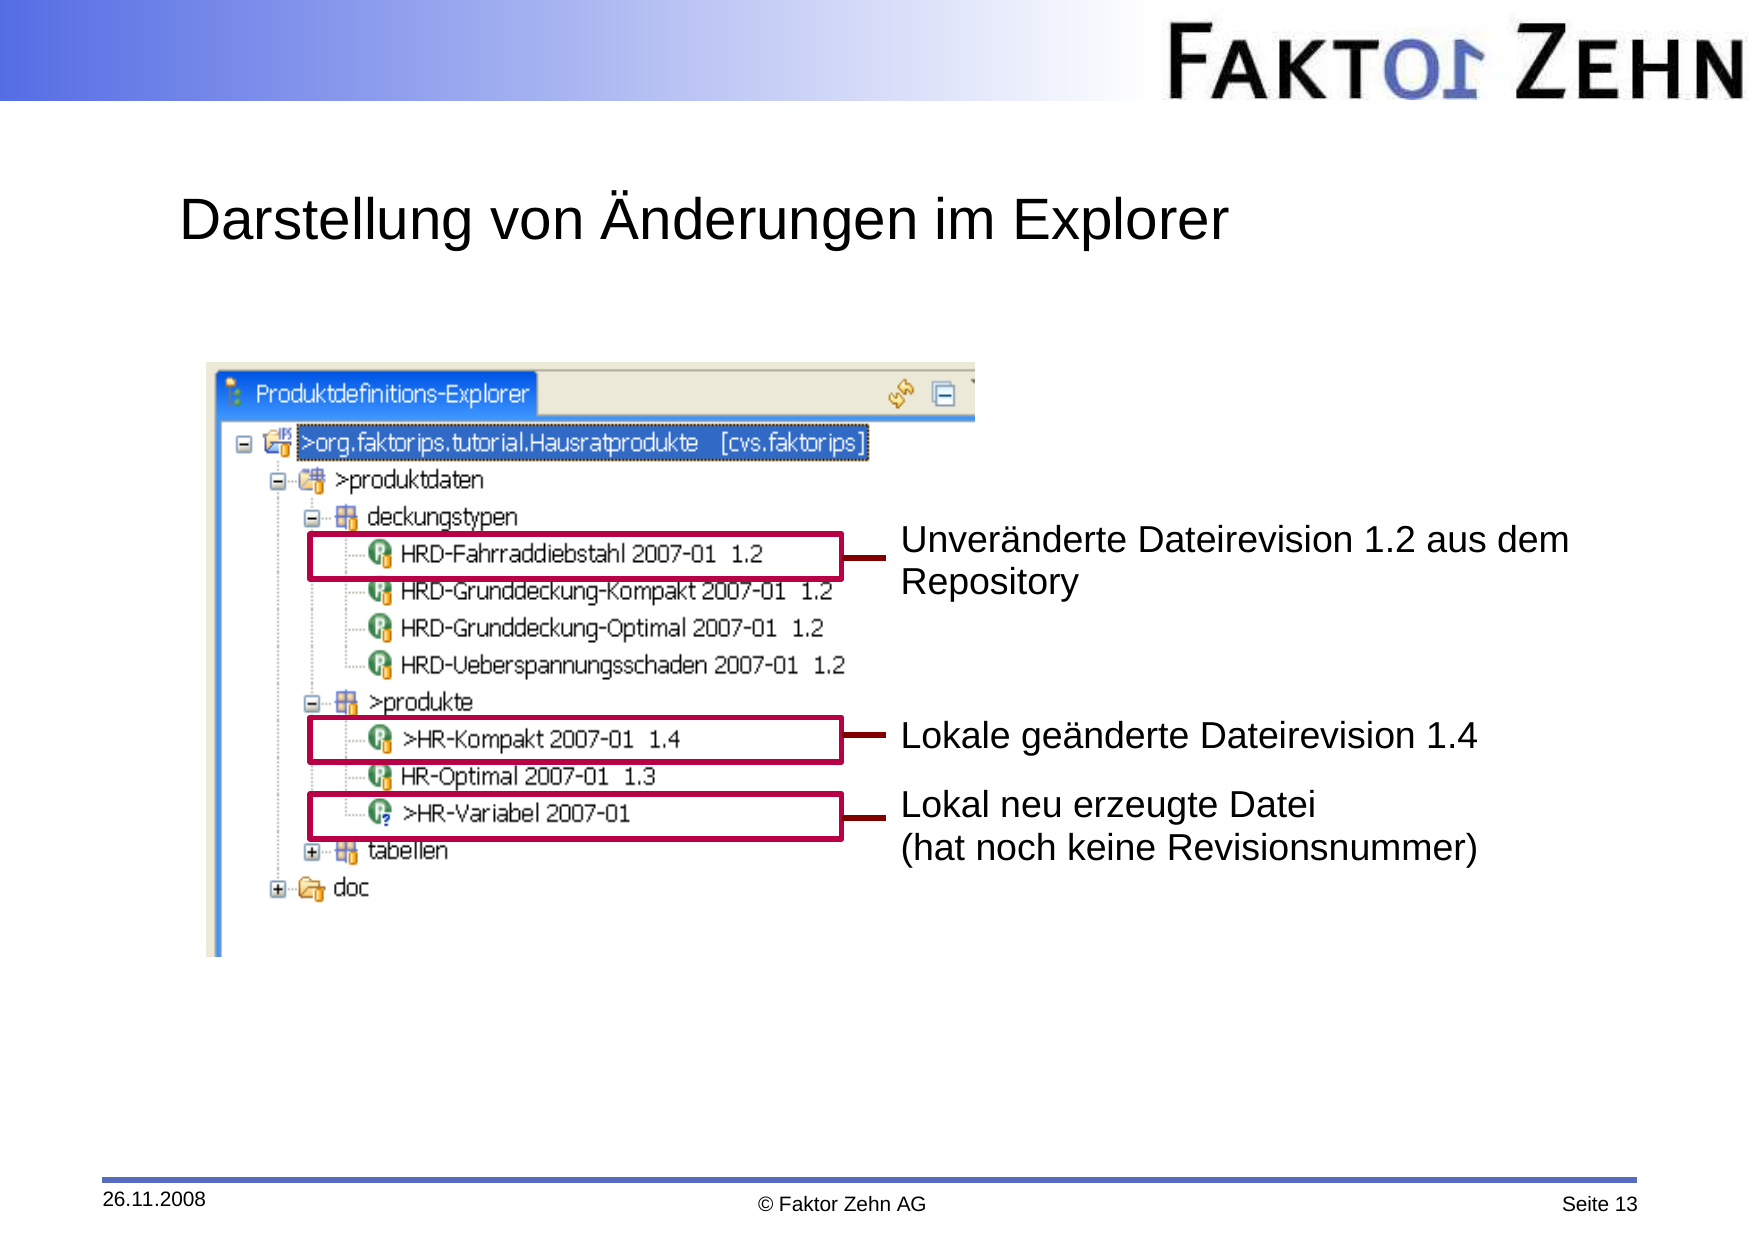

# Darstellung von Änderungen im Explorer
Unveränderte Dateirevision 1.2 aus dem
Repository
Lokale geänderte Dateirevision 1.4
Lokal neu erzeugte Datei
(hat noch keine Revisionsnummer)